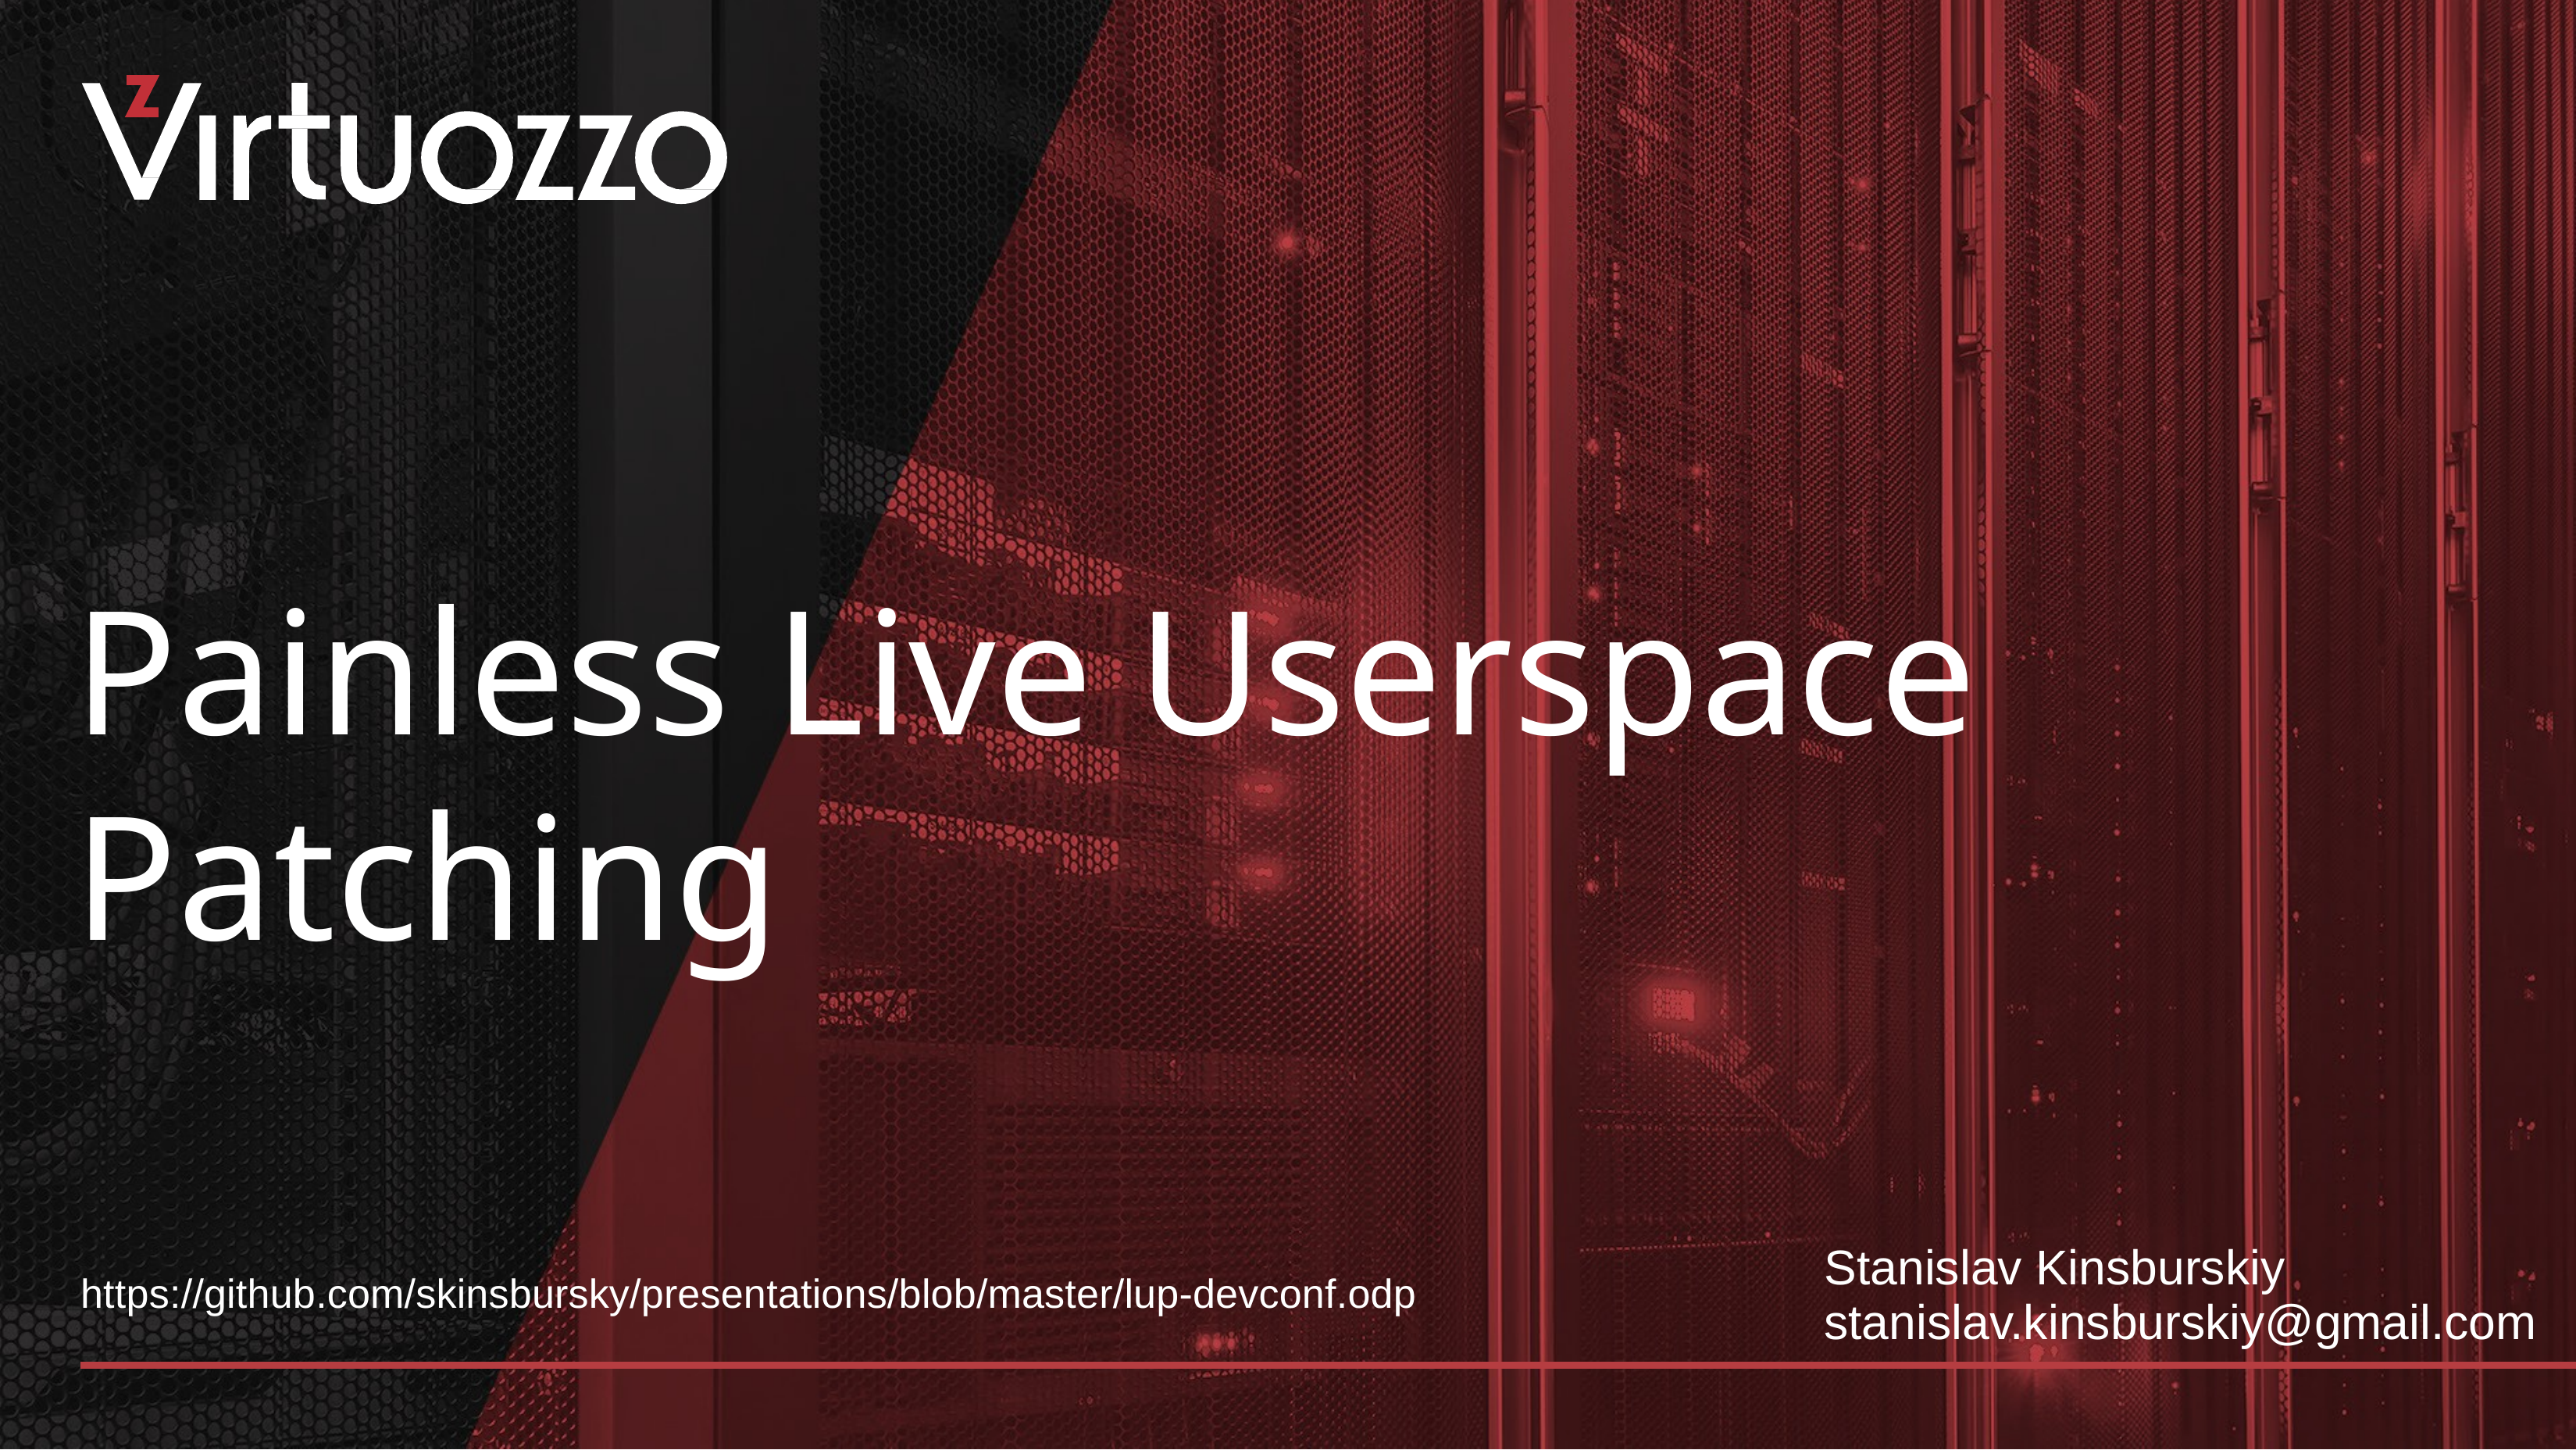

# Painless Live Userspace Patching
Stanislav Kinsburskiy
stanislav.kinsburskiy@gmail.com
https://github.com/skinsbursky/presentations/blob/master/lup-devconf.odp